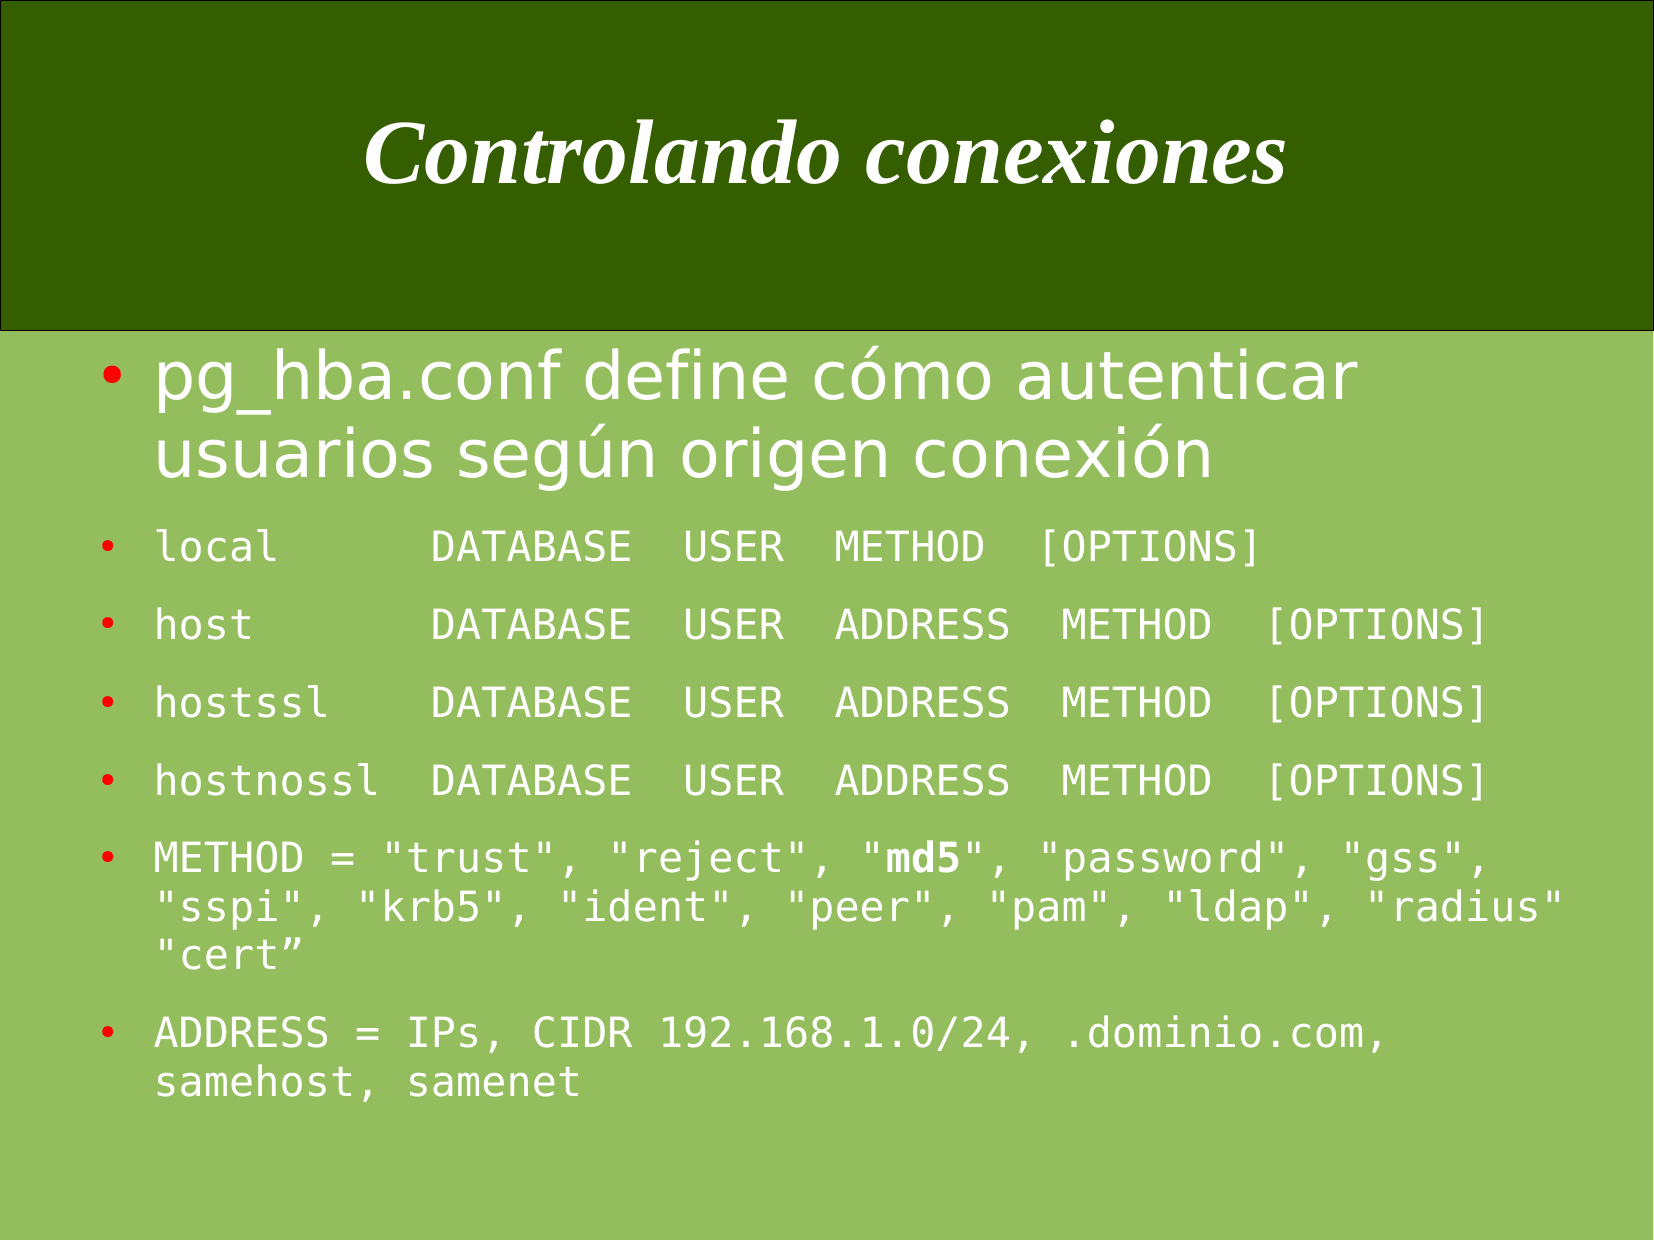

# Controlando conexiones
pg_hba.conf define cómo autenticar usuarios según origen conexión
local DATABASE USER METHOD [OPTIONS]
host DATABASE USER ADDRESS METHOD [OPTIONS]
hostssl DATABASE USER ADDRESS METHOD [OPTIONS]
hostnossl DATABASE USER ADDRESS METHOD [OPTIONS]
METHOD = "trust", "reject", "md5", "password", "gss", "sspi", "krb5", "ident", "peer", "pam", "ldap", "radius" "cert”
ADDRESS = IPs, CIDR 192.168.1.0/24, .dominio.com, samehost, samenet